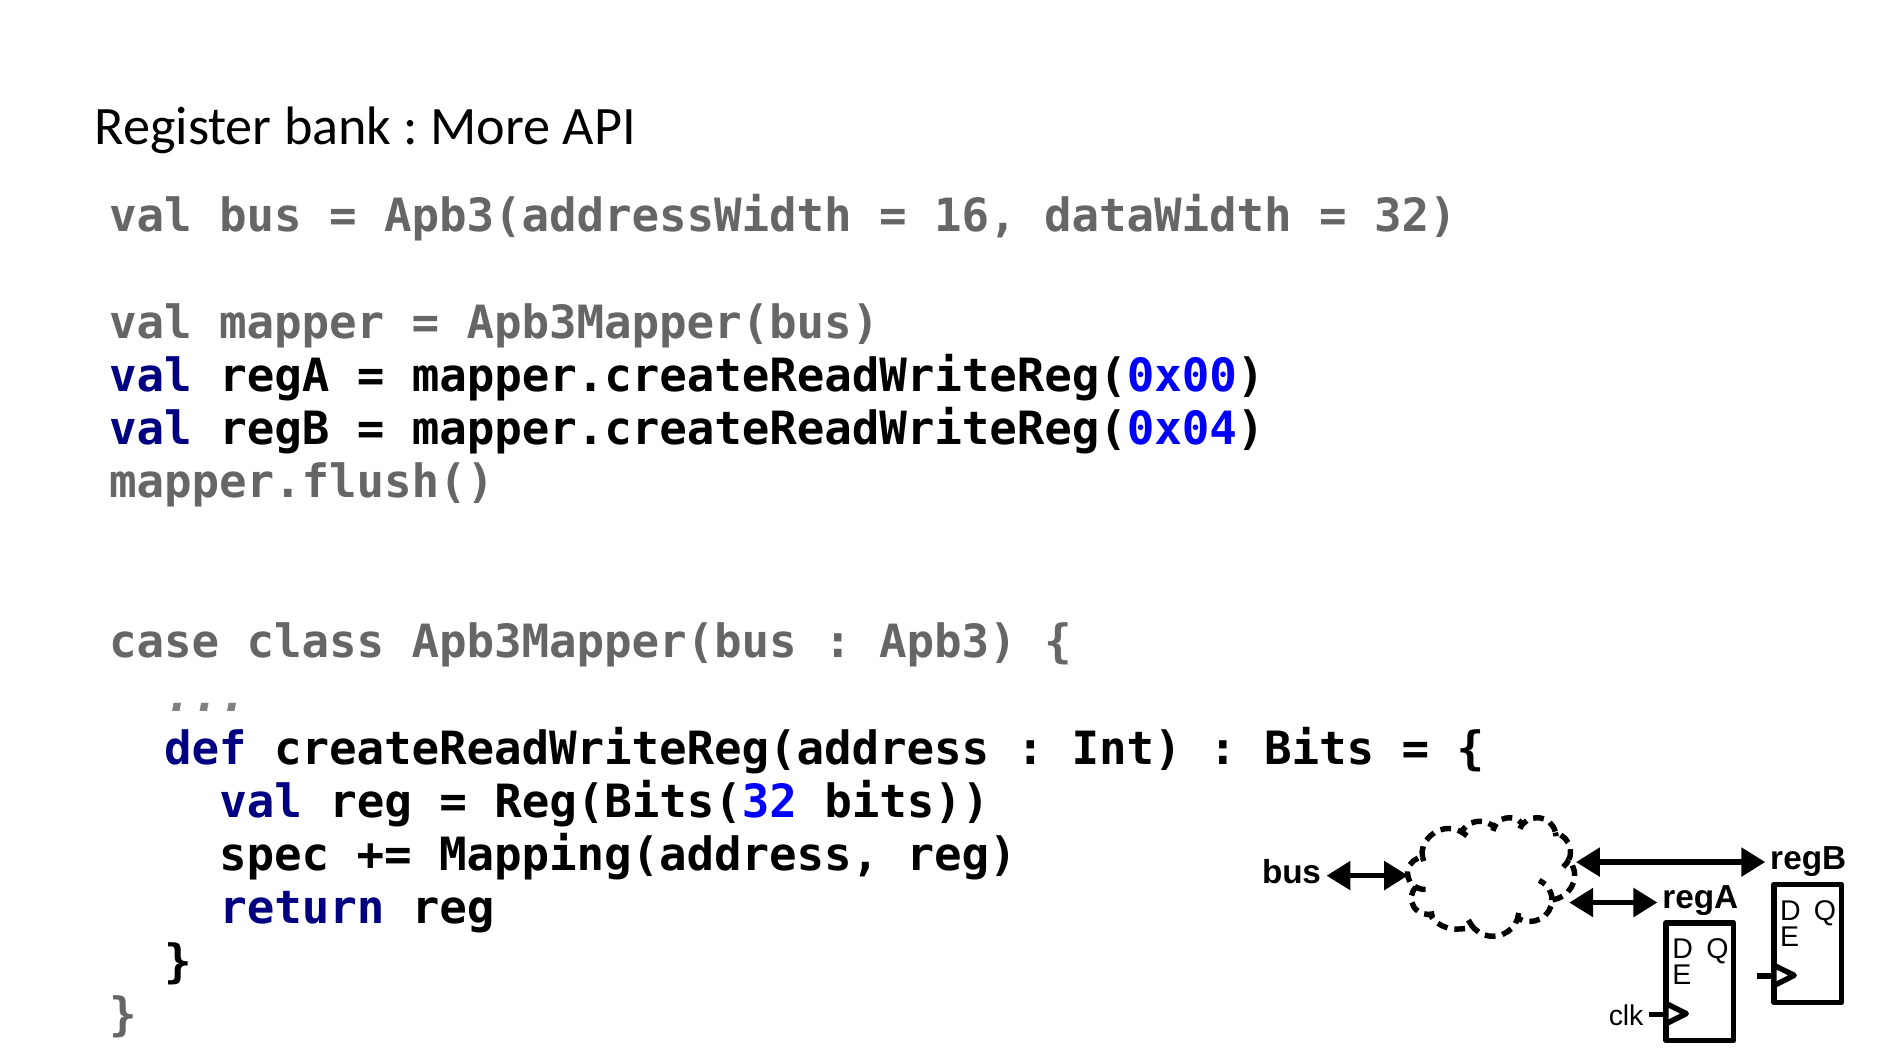

# Register bank : More API
val bus = Apb3(addressWidth = 16, dataWidth = 32)
val mapper = Apb3Mapper(bus)
val regA = mapper.createReadWriteReg(0x00)
val regB = mapper.createReadWriteReg(0x04)
mapper.flush()
case class Apb3Mapper(bus : Apb3) {
 ...
 def createReadWriteReg(address : Int) : Bits = {
 val reg = Reg(Bits(32 bits))
 spec += Mapping(address, reg)
 return reg
 }
}